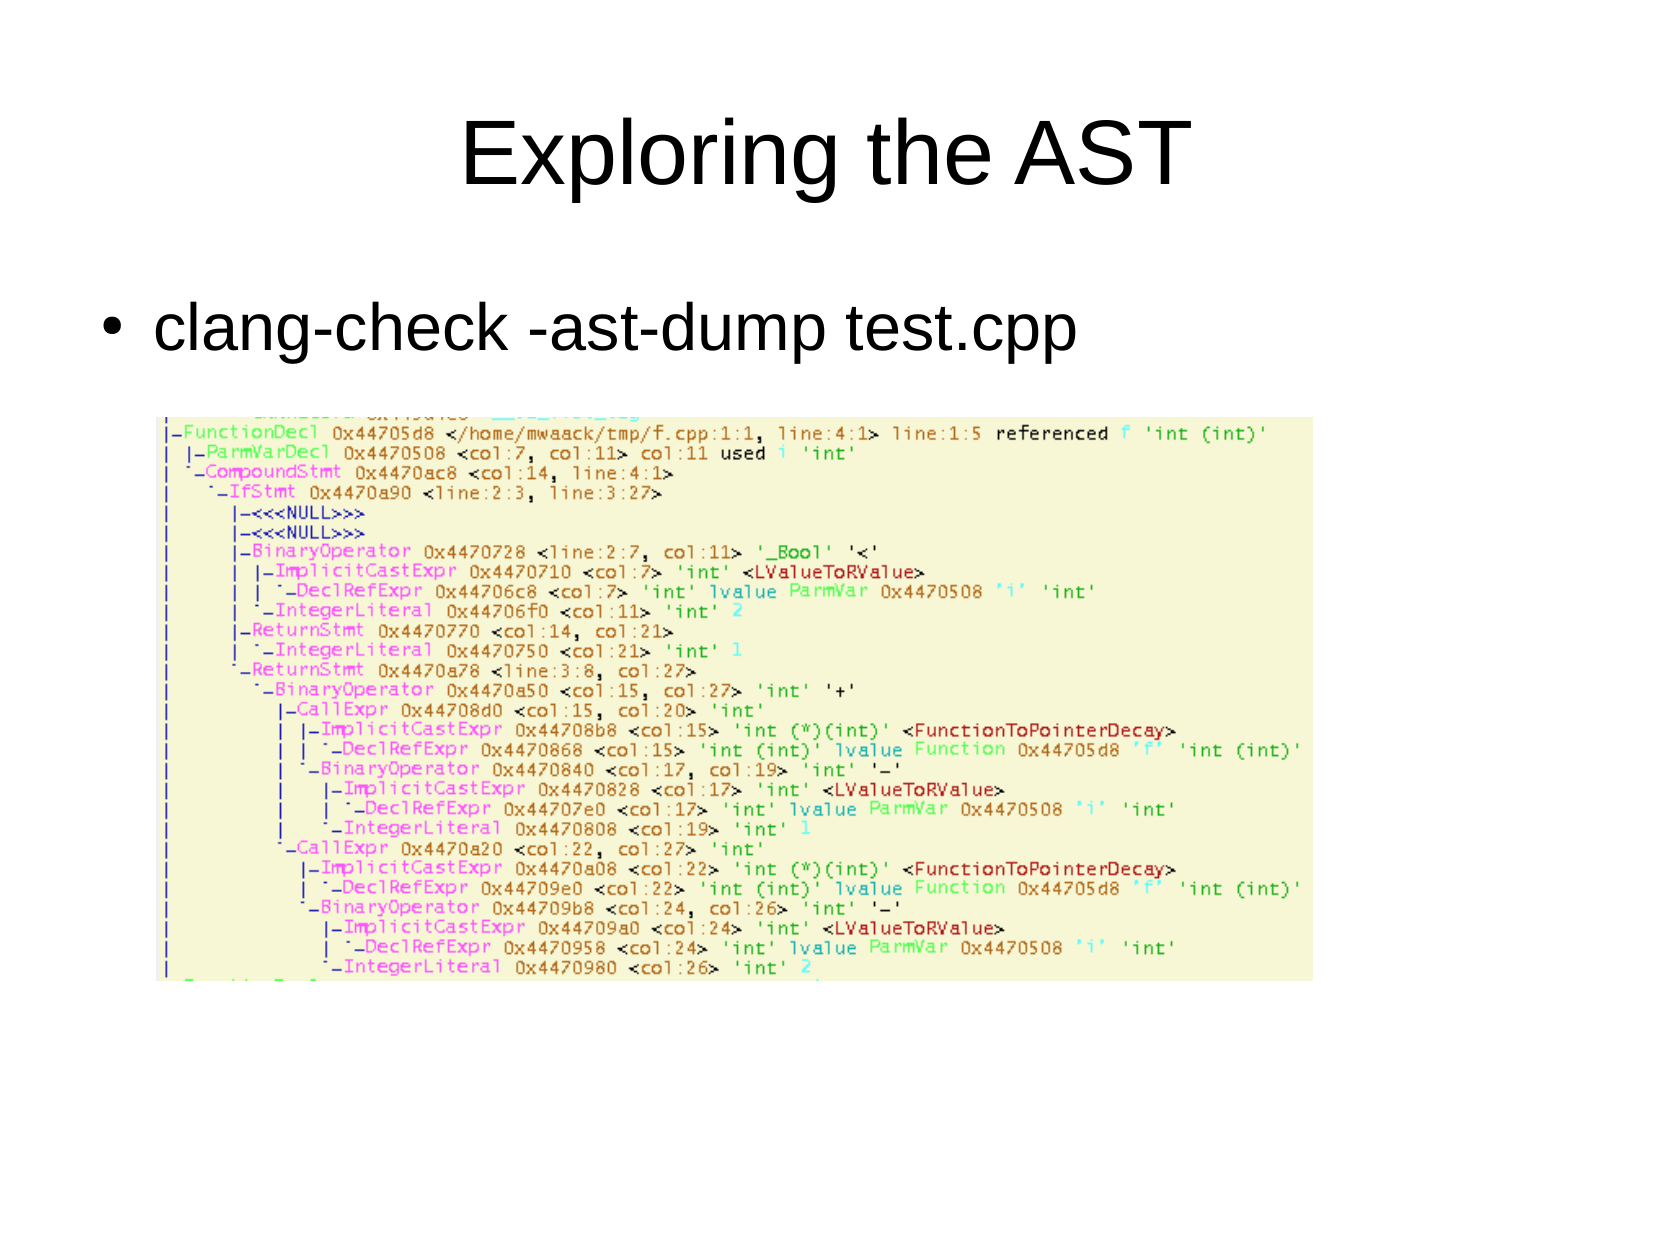

# Exploring the AST
clang-check -ast-dump test.cpp